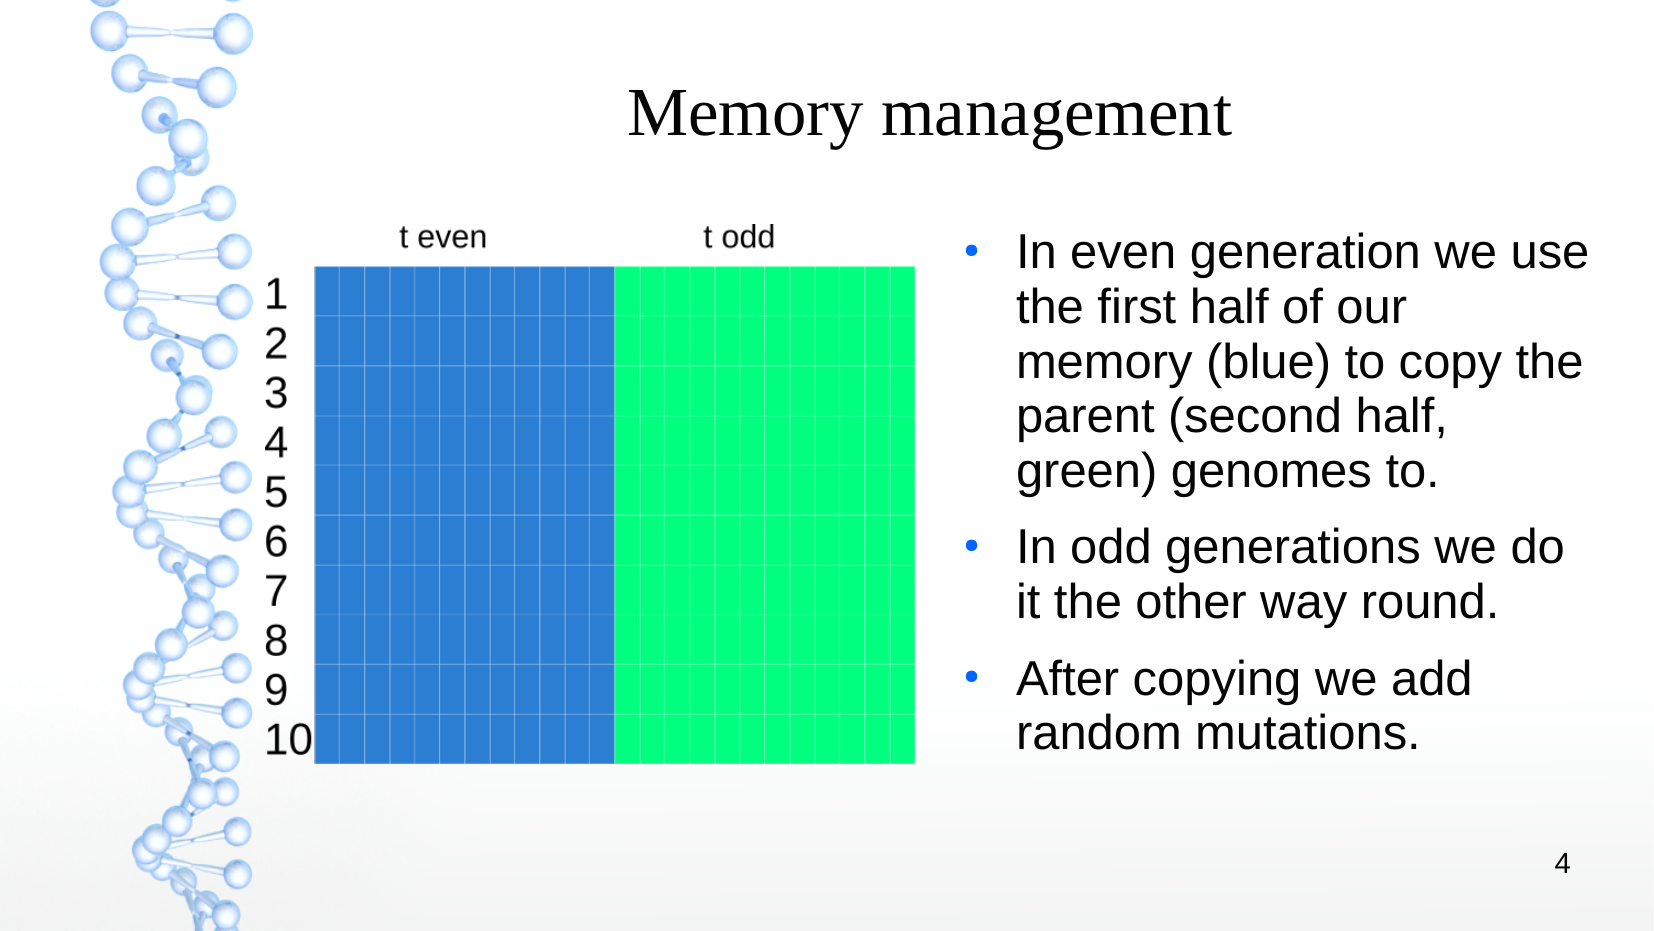

# Memory management
In even generation we use the first half of our memory (blue) to copy the parent (second half, green) genomes to.
In odd generations we do it the other way round.
After copying we add random mutations.
4